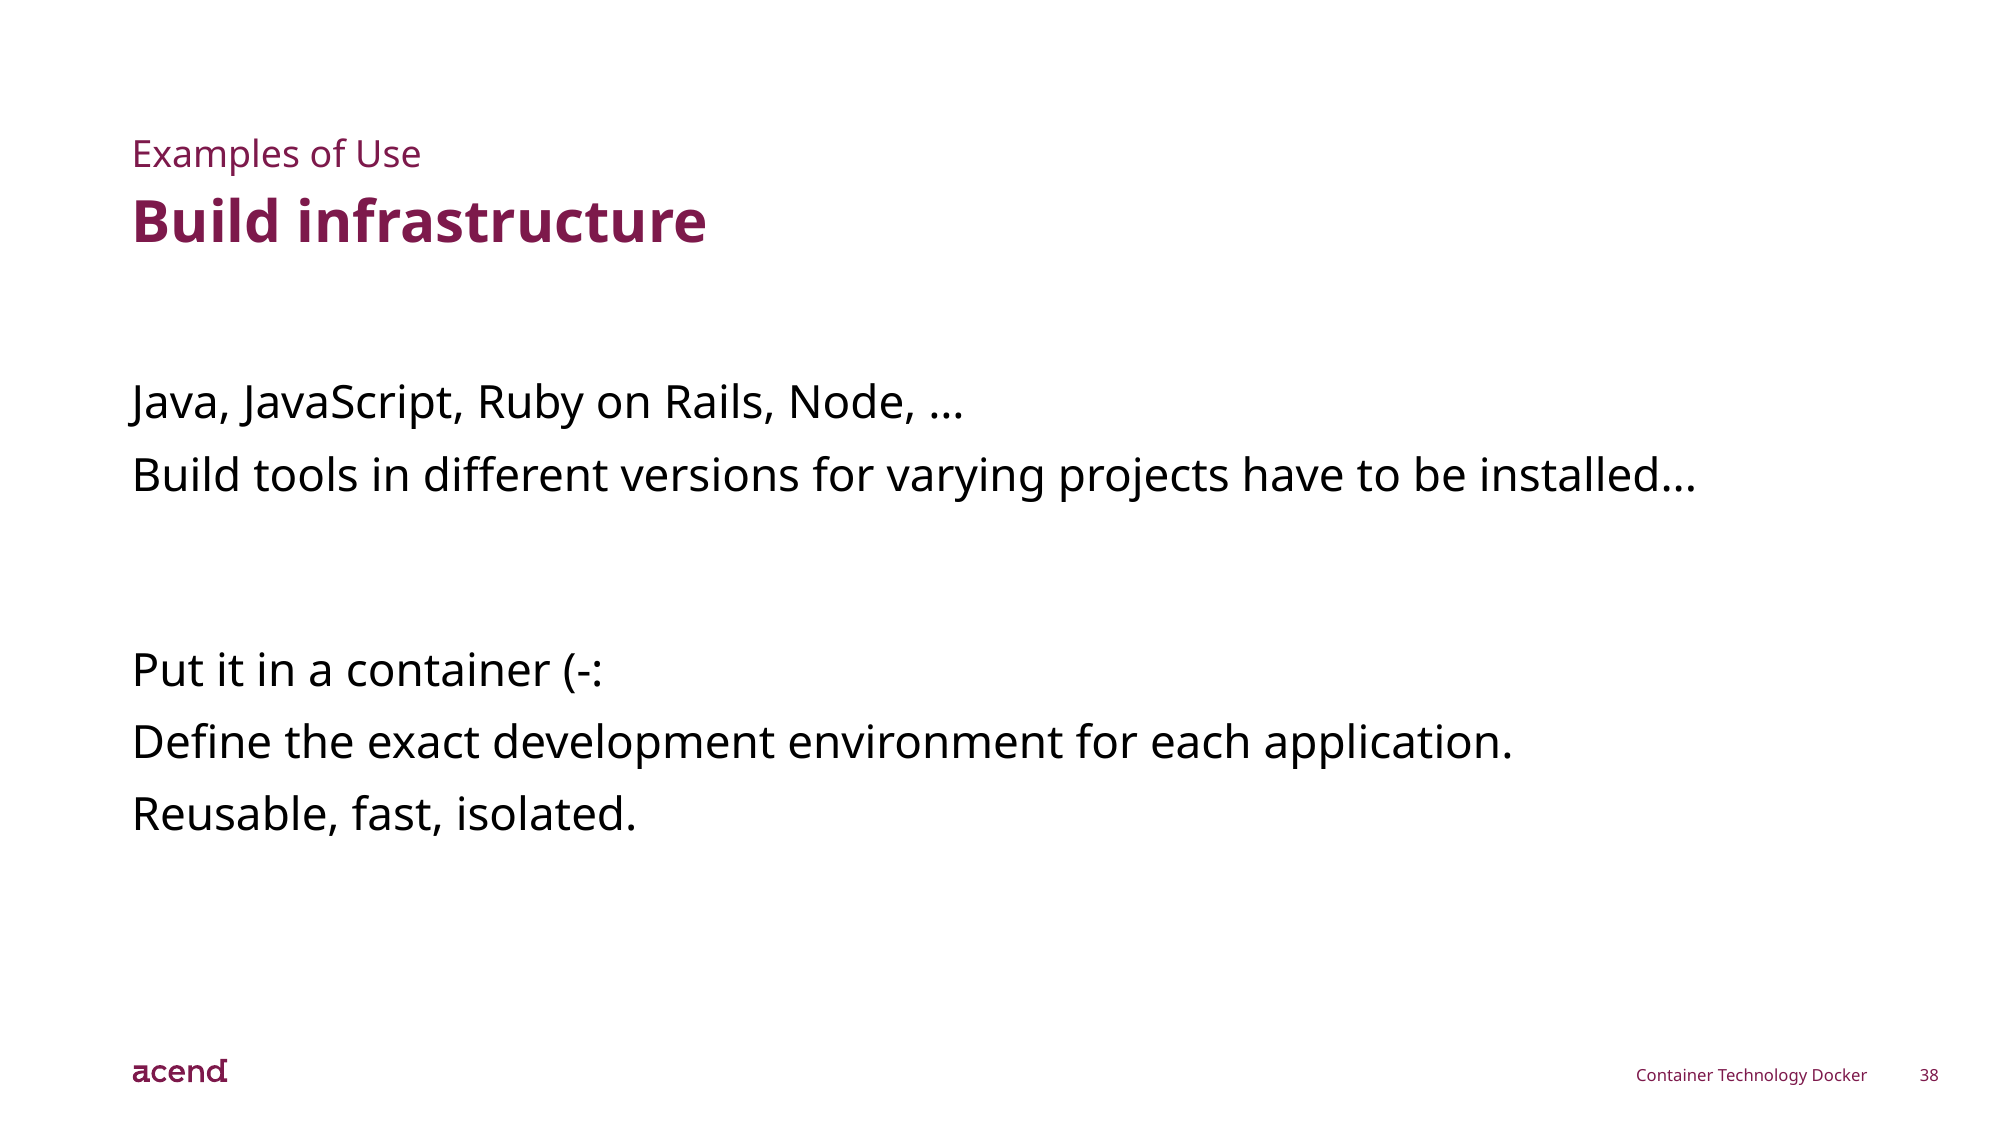

Examples of Use
Build infrastructure
# Java, JavaScript, Ruby on Rails, Node, …
Build tools in different versions for varying projects have to be installed...
Put it in a container (-:
Define the exact development environment for each application.
Reusable, fast, isolated.
Container Technology Docker
38